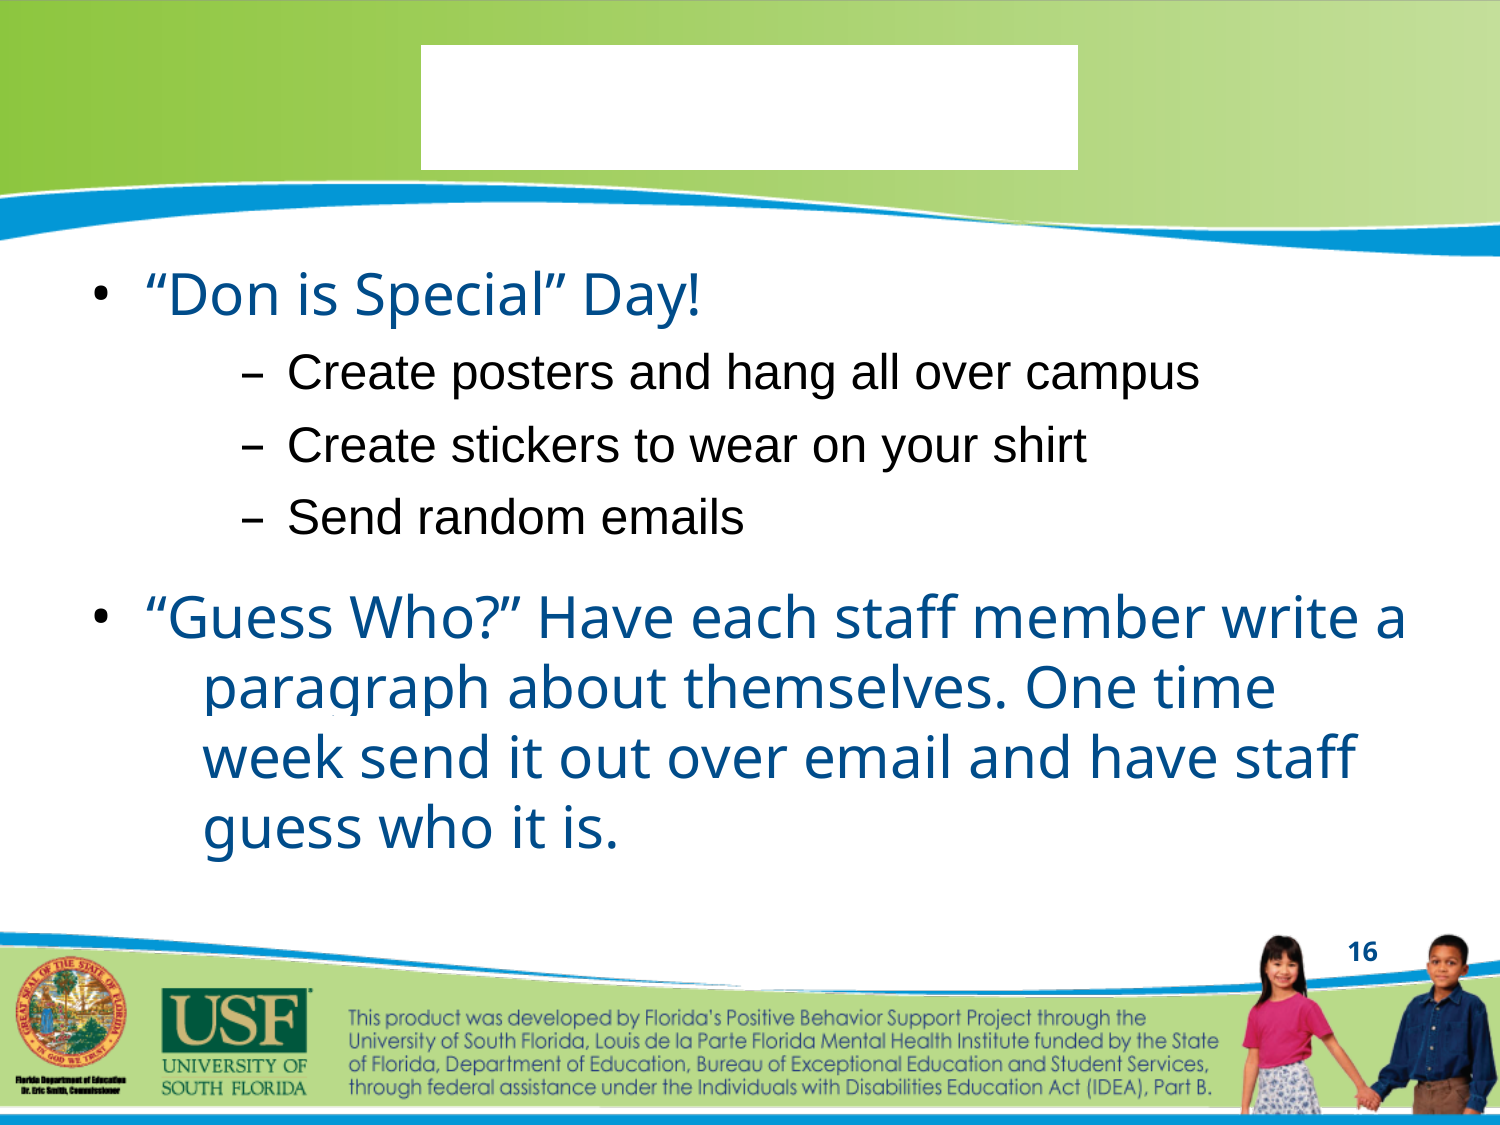

# Creative Ideas
“Don is Special” Day!
Create posters and hang all over campus
Create stickers to wear on your shirt
Send random emails
“Guess Who?” Have each staff member write a paragraph about themselves. One time week send it out over email and have staff guess who it is.